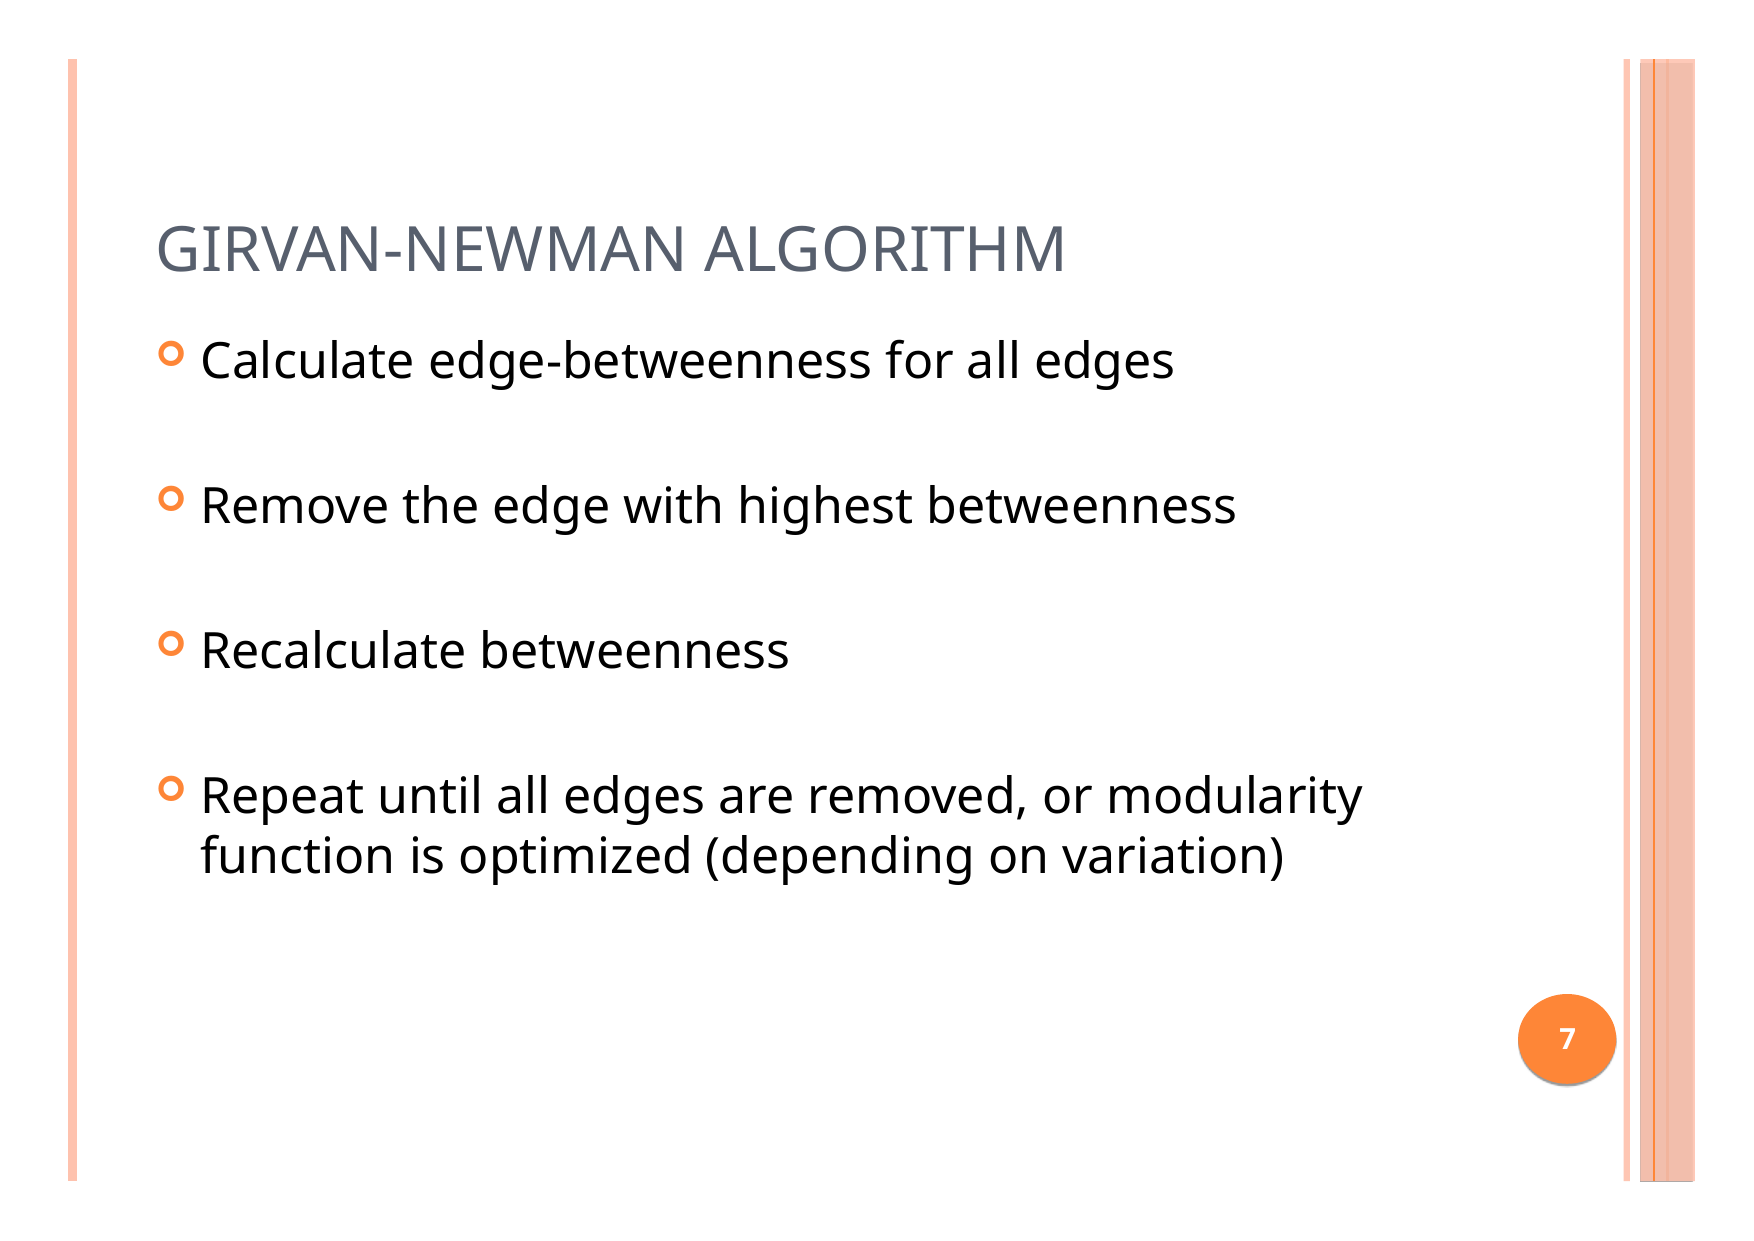

# Girvan-Newman Algorithm
Calculate edge-betweenness for all edges
Remove the edge with highest betweenness
Recalculate betweenness
Repeat until all edges are removed, or modularity function is optimized (depending on variation)